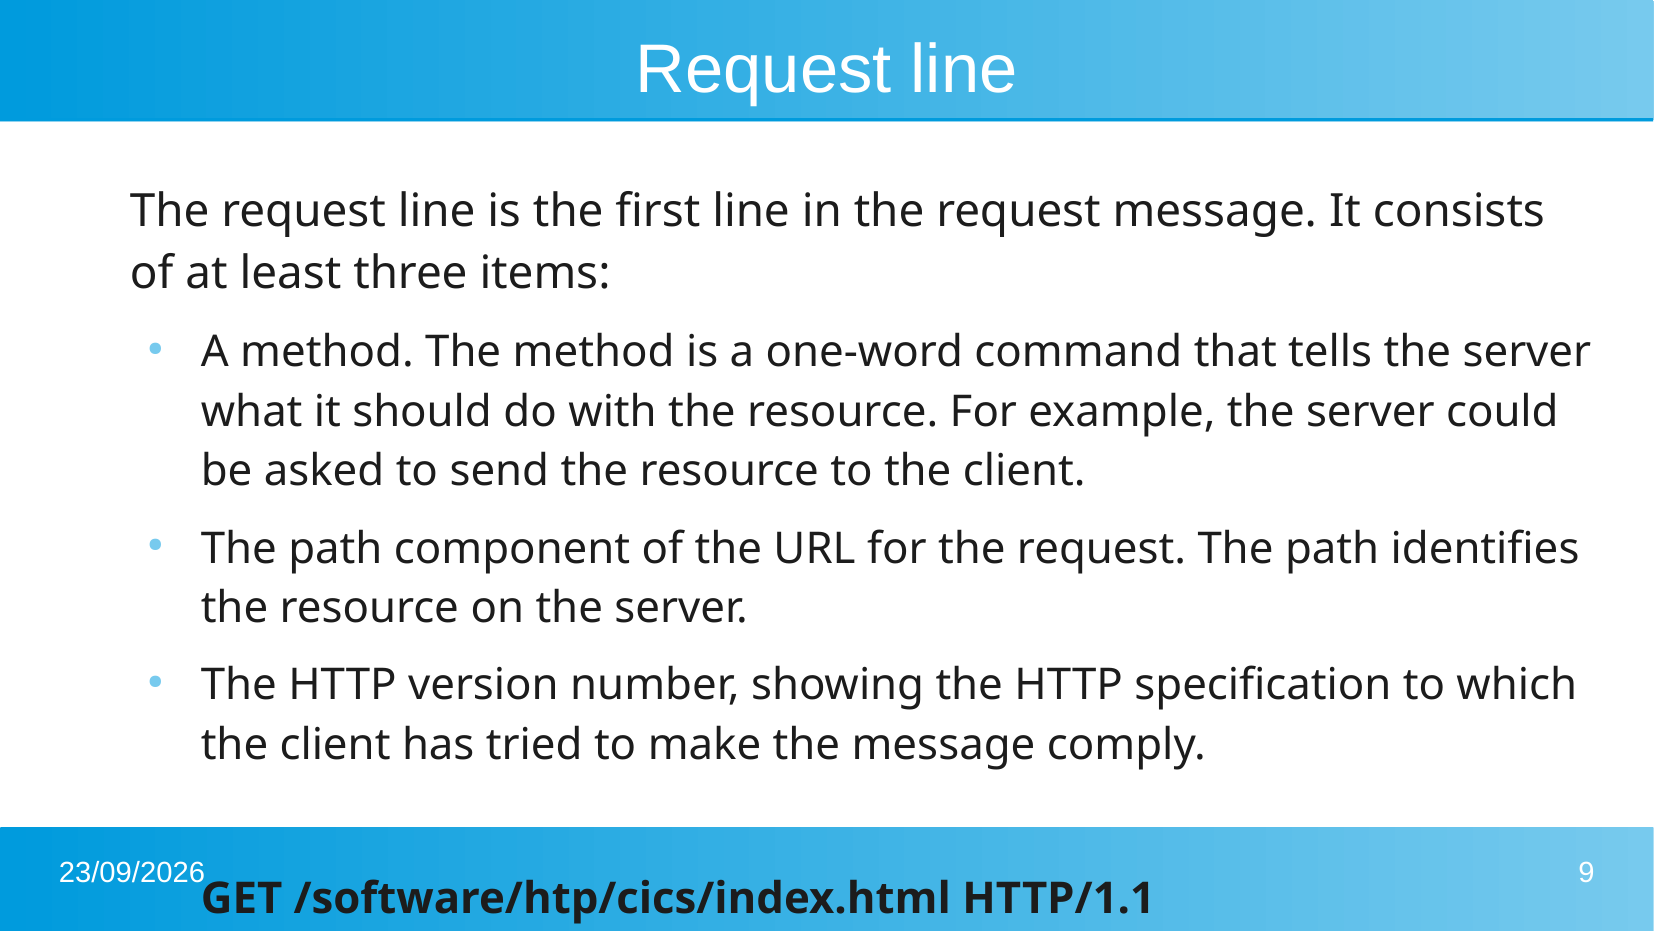

# Request line
The request line is the first line in the request message. It consists of at least three items:
A method. The method is a one-word command that tells the server what it should do with the resource. For example, the server could be asked to send the resource to the client.
The path component of the URL for the request. The path identifies the resource on the server.
The HTTP version number, showing the HTTP specification to which the client has tried to make the message comply.
GET /software/htp/cics/index.html HTTP/1.1
9